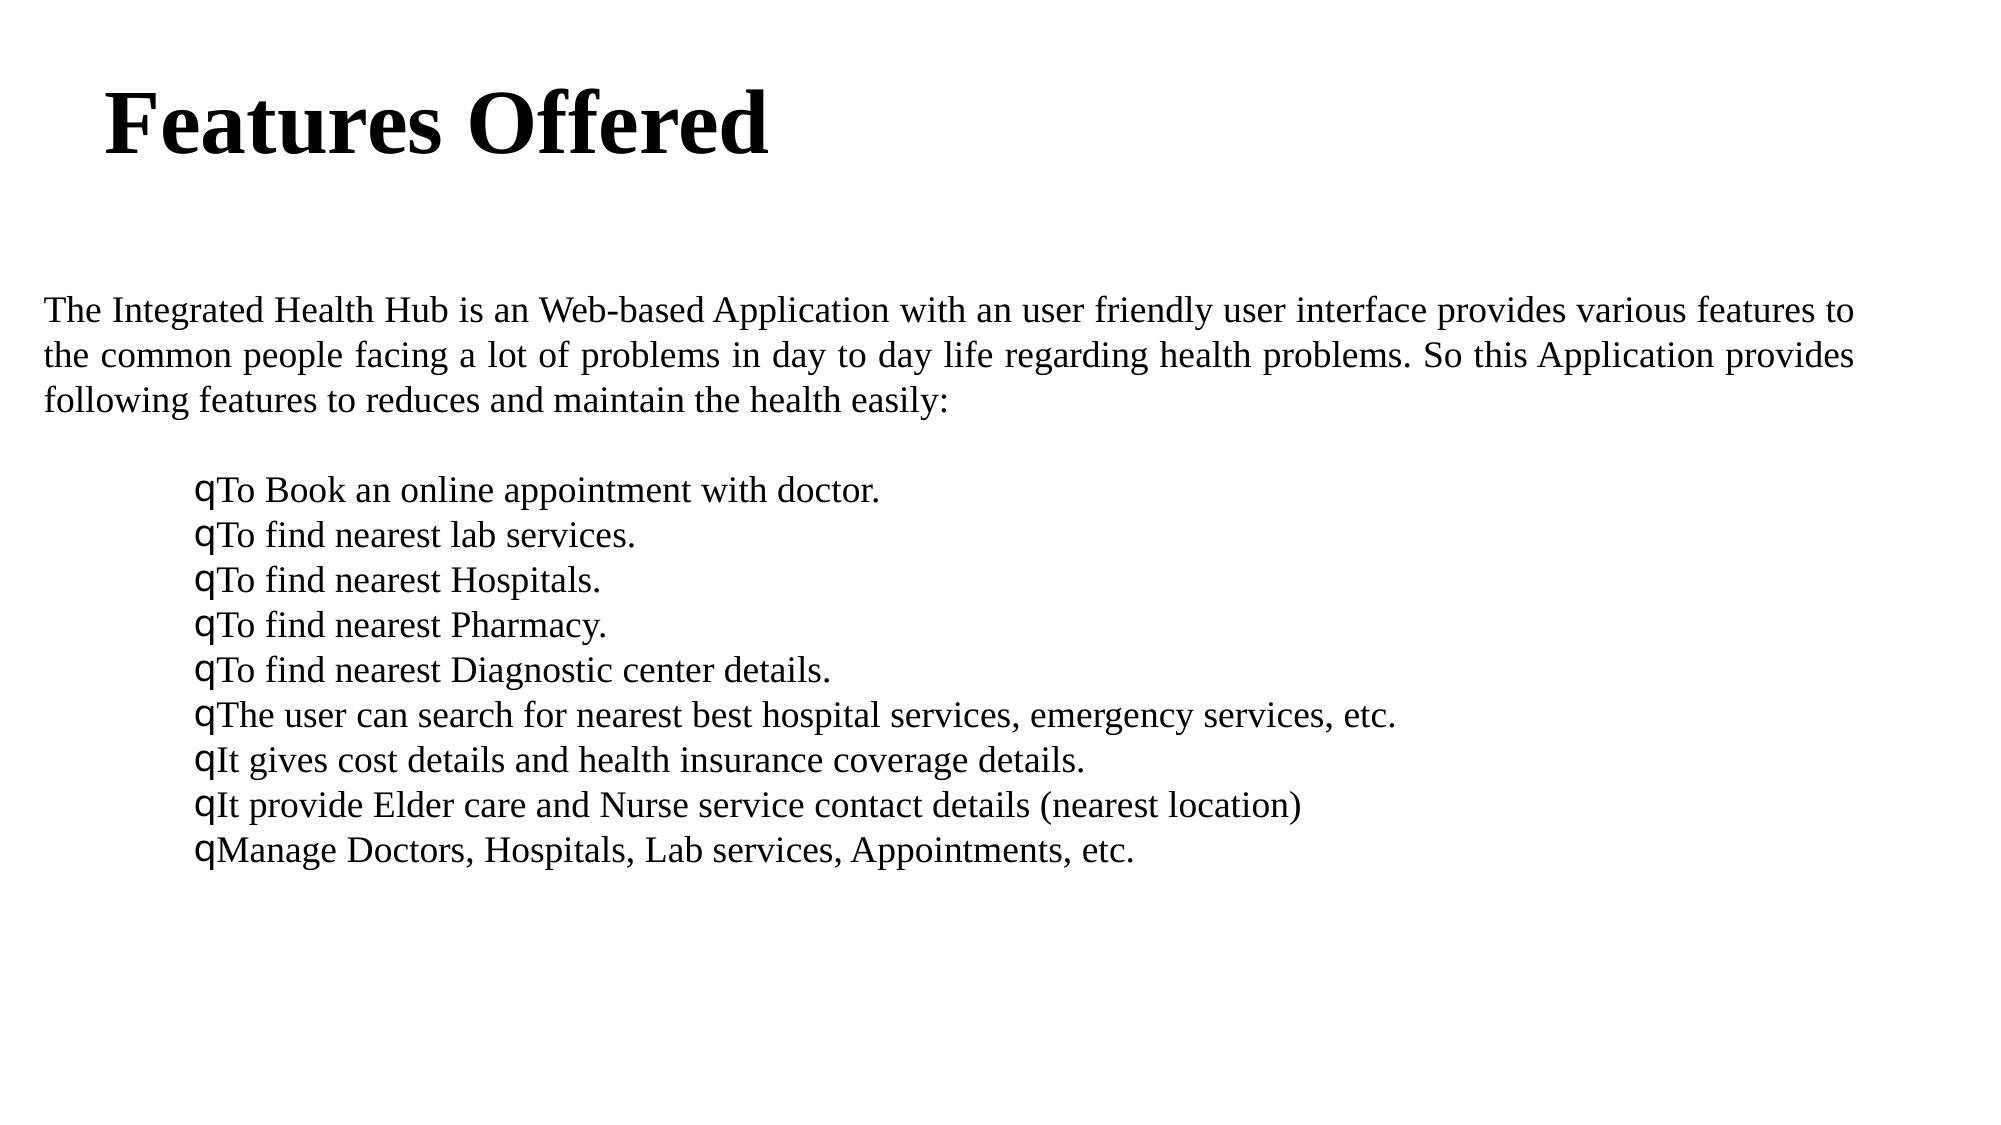

# Features Offered
The Integrated Health Hub is an Web-based Application with an user friendly user interface provides various features to the common people facing a lot of problems in day to day life regarding health problems. So this Application provides following features to reduces and maintain the health easily:
To Book an online appointment with doctor.
To find nearest lab services.
To find nearest Hospitals.
To find nearest Pharmacy.
To find nearest Diagnostic center details.
The user can search for nearest best hospital services, emergency services, etc.
It gives cost details and health insurance coverage details.
It provide Elder care and Nurse service contact details (nearest location)
Manage Doctors, Hospitals, Lab services, Appointments, etc.